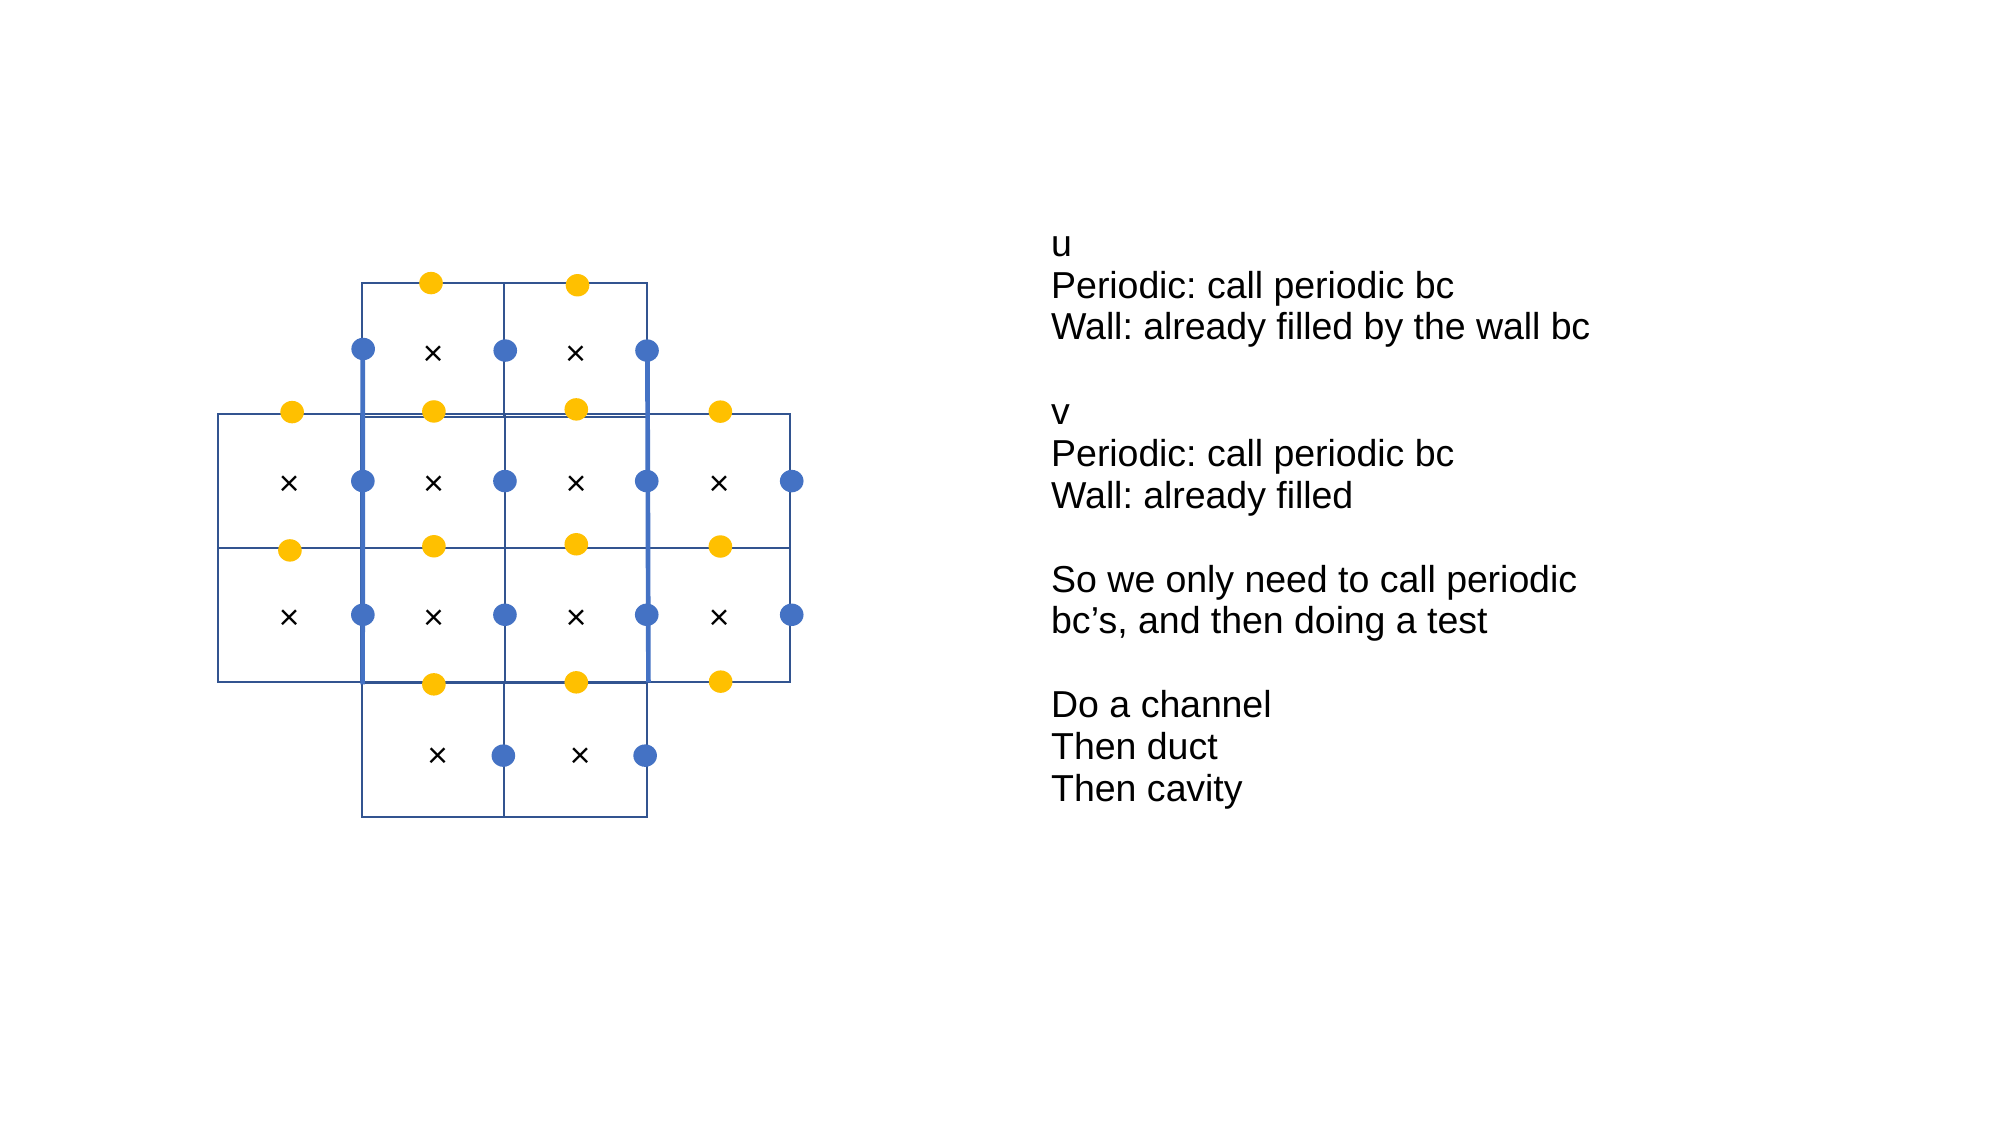

u
Periodic: call periodic bc
Wall: already filled by the wall bc
v
Periodic: call periodic bc
Wall: already filled
So we only need to call periodic bc’s, and then doing a test
Do a channel
Then duct
Then cavity
×
×
×
×
×
×
×
×
×
×
×
×